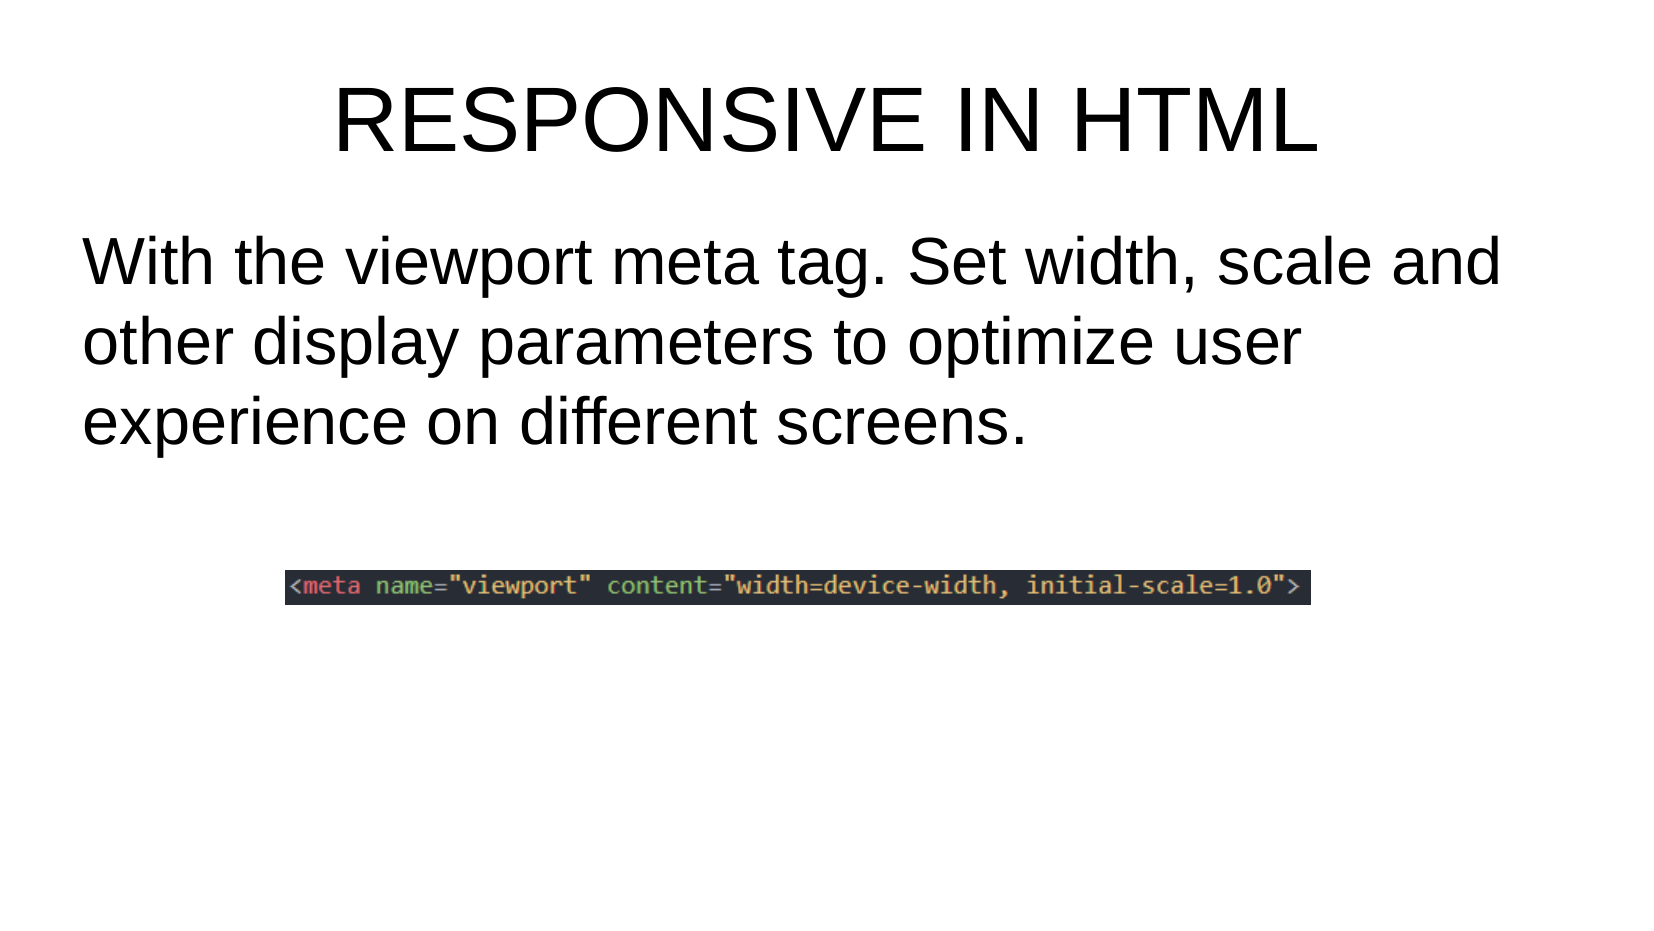

# RESPONSIVE IN HTML
With the viewport meta tag. Set width, scale and other display parameters to optimize user experience on different screens.